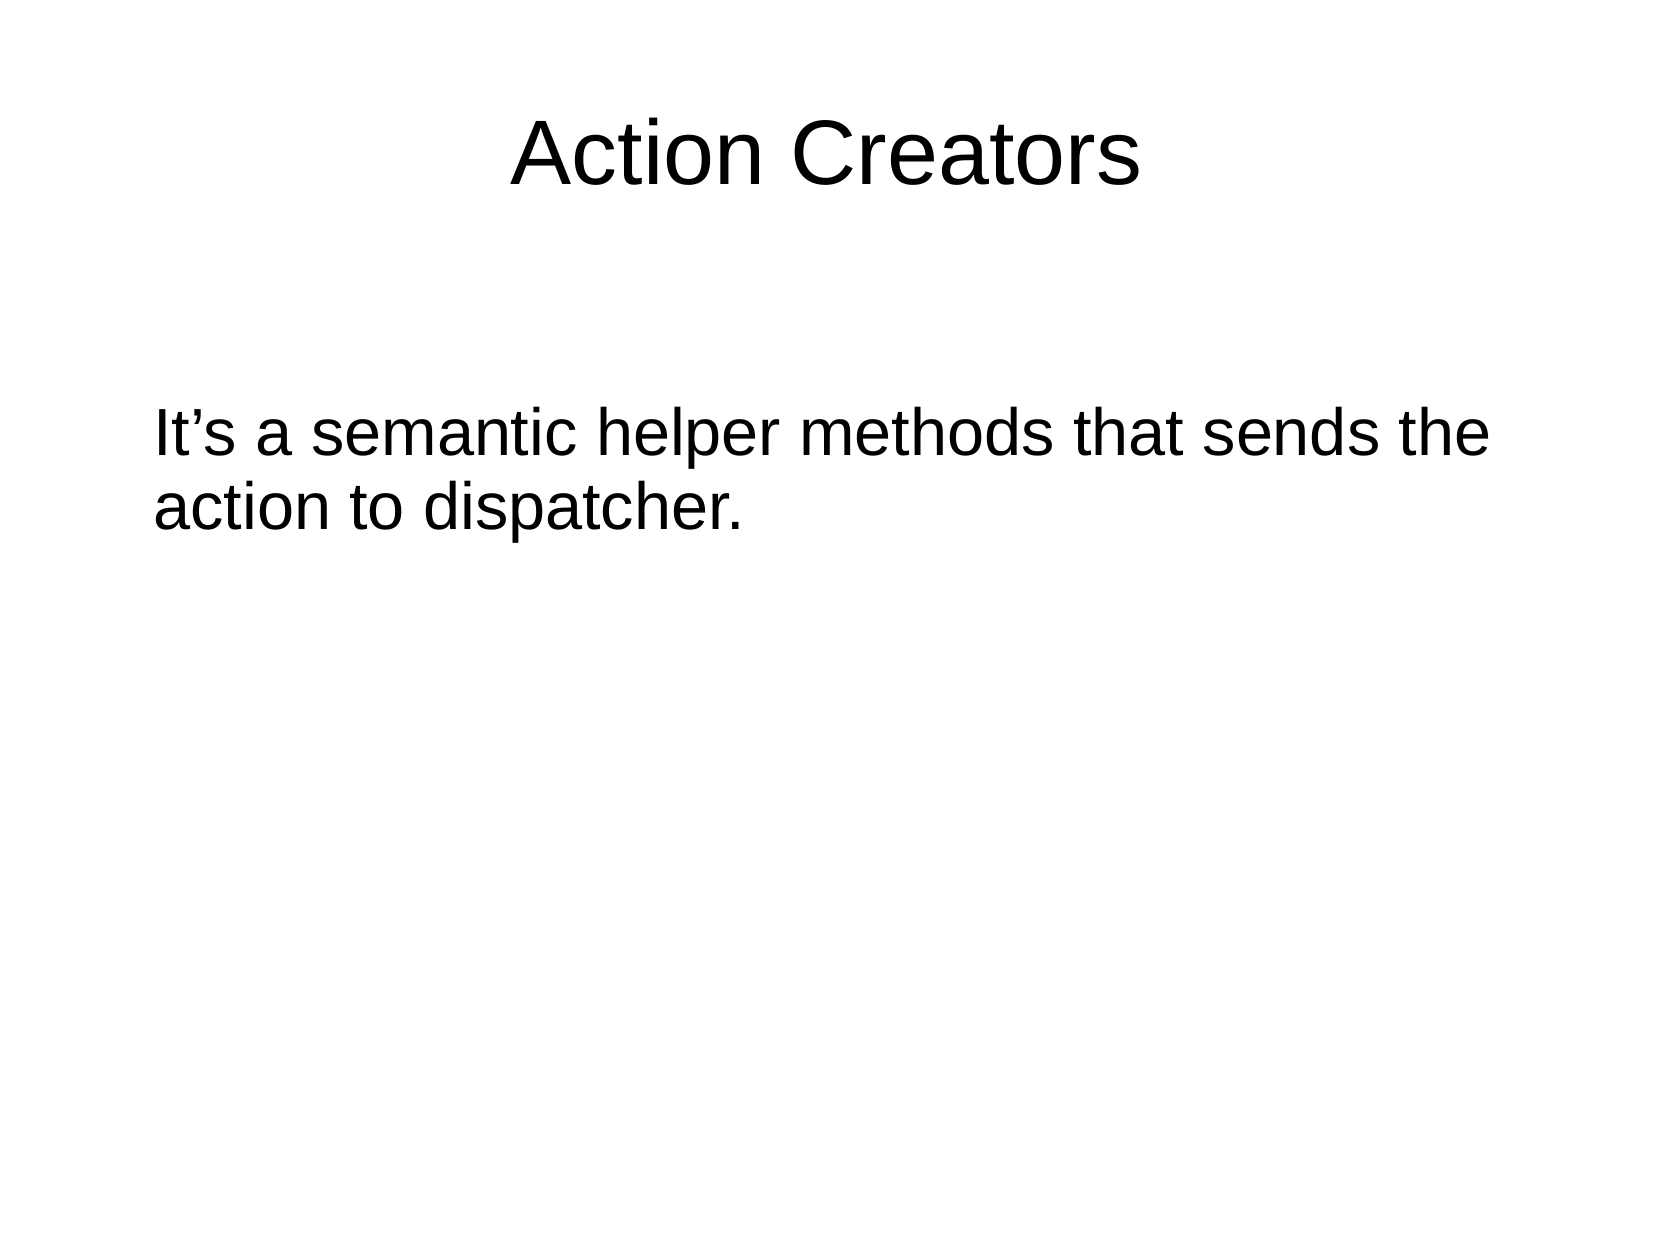

# Action Creators
It’s a semantic helper methods that sends the action to dispatcher.